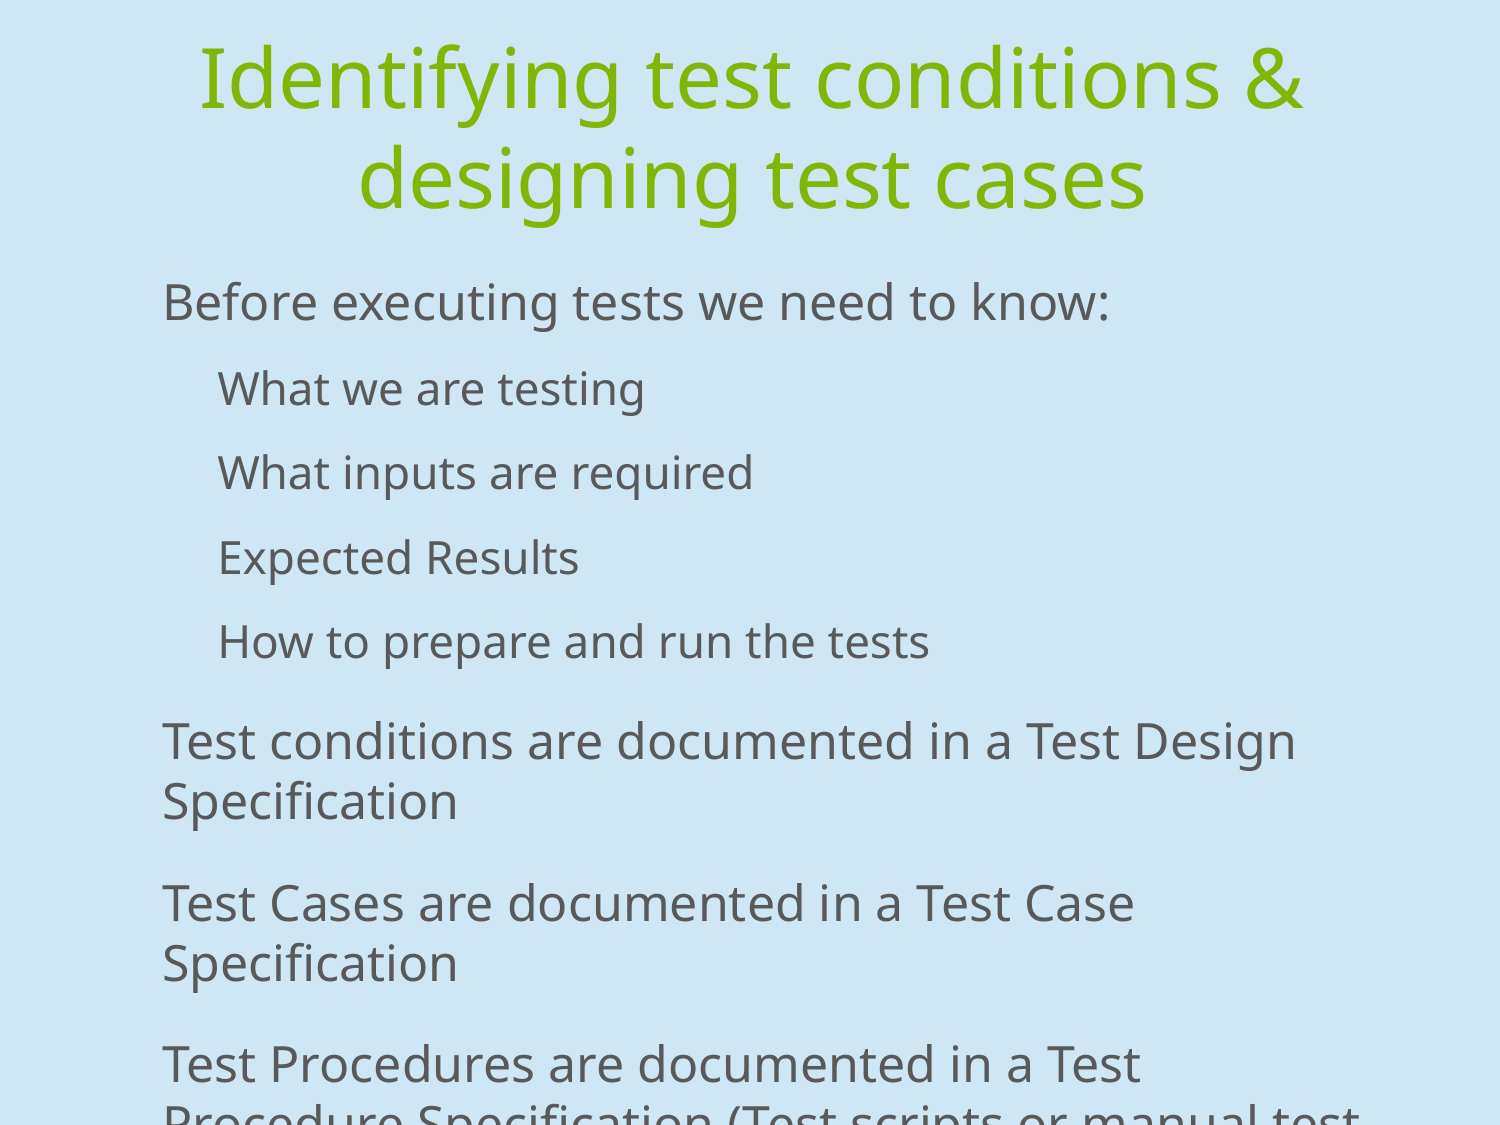

# Identifying test conditions & designing test cases
Before executing tests we need to know:
What we are testing
What inputs are required
Expected Results
How to prepare and run the tests
Test conditions are documented in a Test Design Specification
Test Cases are documented in a Test Case Specification
Test Procedures are documented in a Test Procedure Specification (Test scripts or manual test scripts)